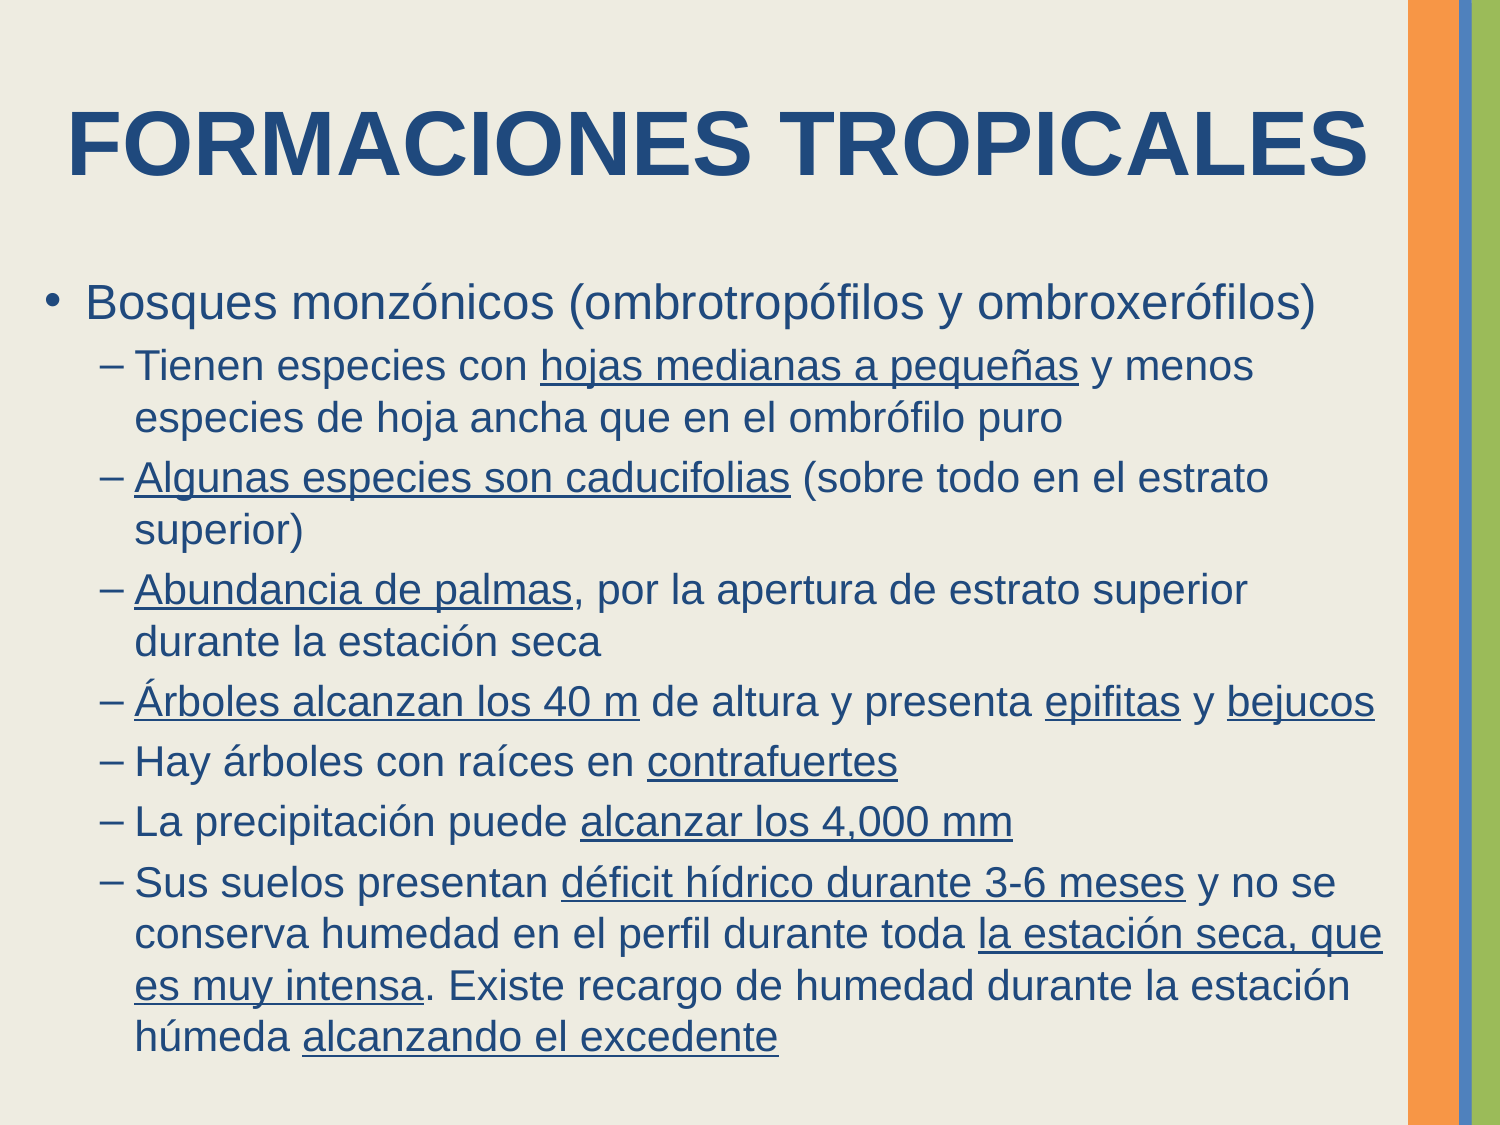

# Formaciones tropicales
Bosques monzónicos (ombrotropófilos y ombroxerófilos)
Tienen especies con hojas medianas a pequeñas y menos especies de hoja ancha que en el ombrófilo puro
Algunas especies son caducifolias (sobre todo en el estrato superior)
Abundancia de palmas, por la apertura de estrato superior durante la estación seca
Árboles alcanzan los 40 m de altura y presenta epifitas y bejucos
Hay árboles con raíces en contrafuertes
La precipitación puede alcanzar los 4,000 mm
Sus suelos presentan déficit hídrico durante 3-6 meses y no se conserva humedad en el perfil durante toda la estación seca, que es muy intensa. Existe recargo de humedad durante la estación húmeda alcanzando el excedente